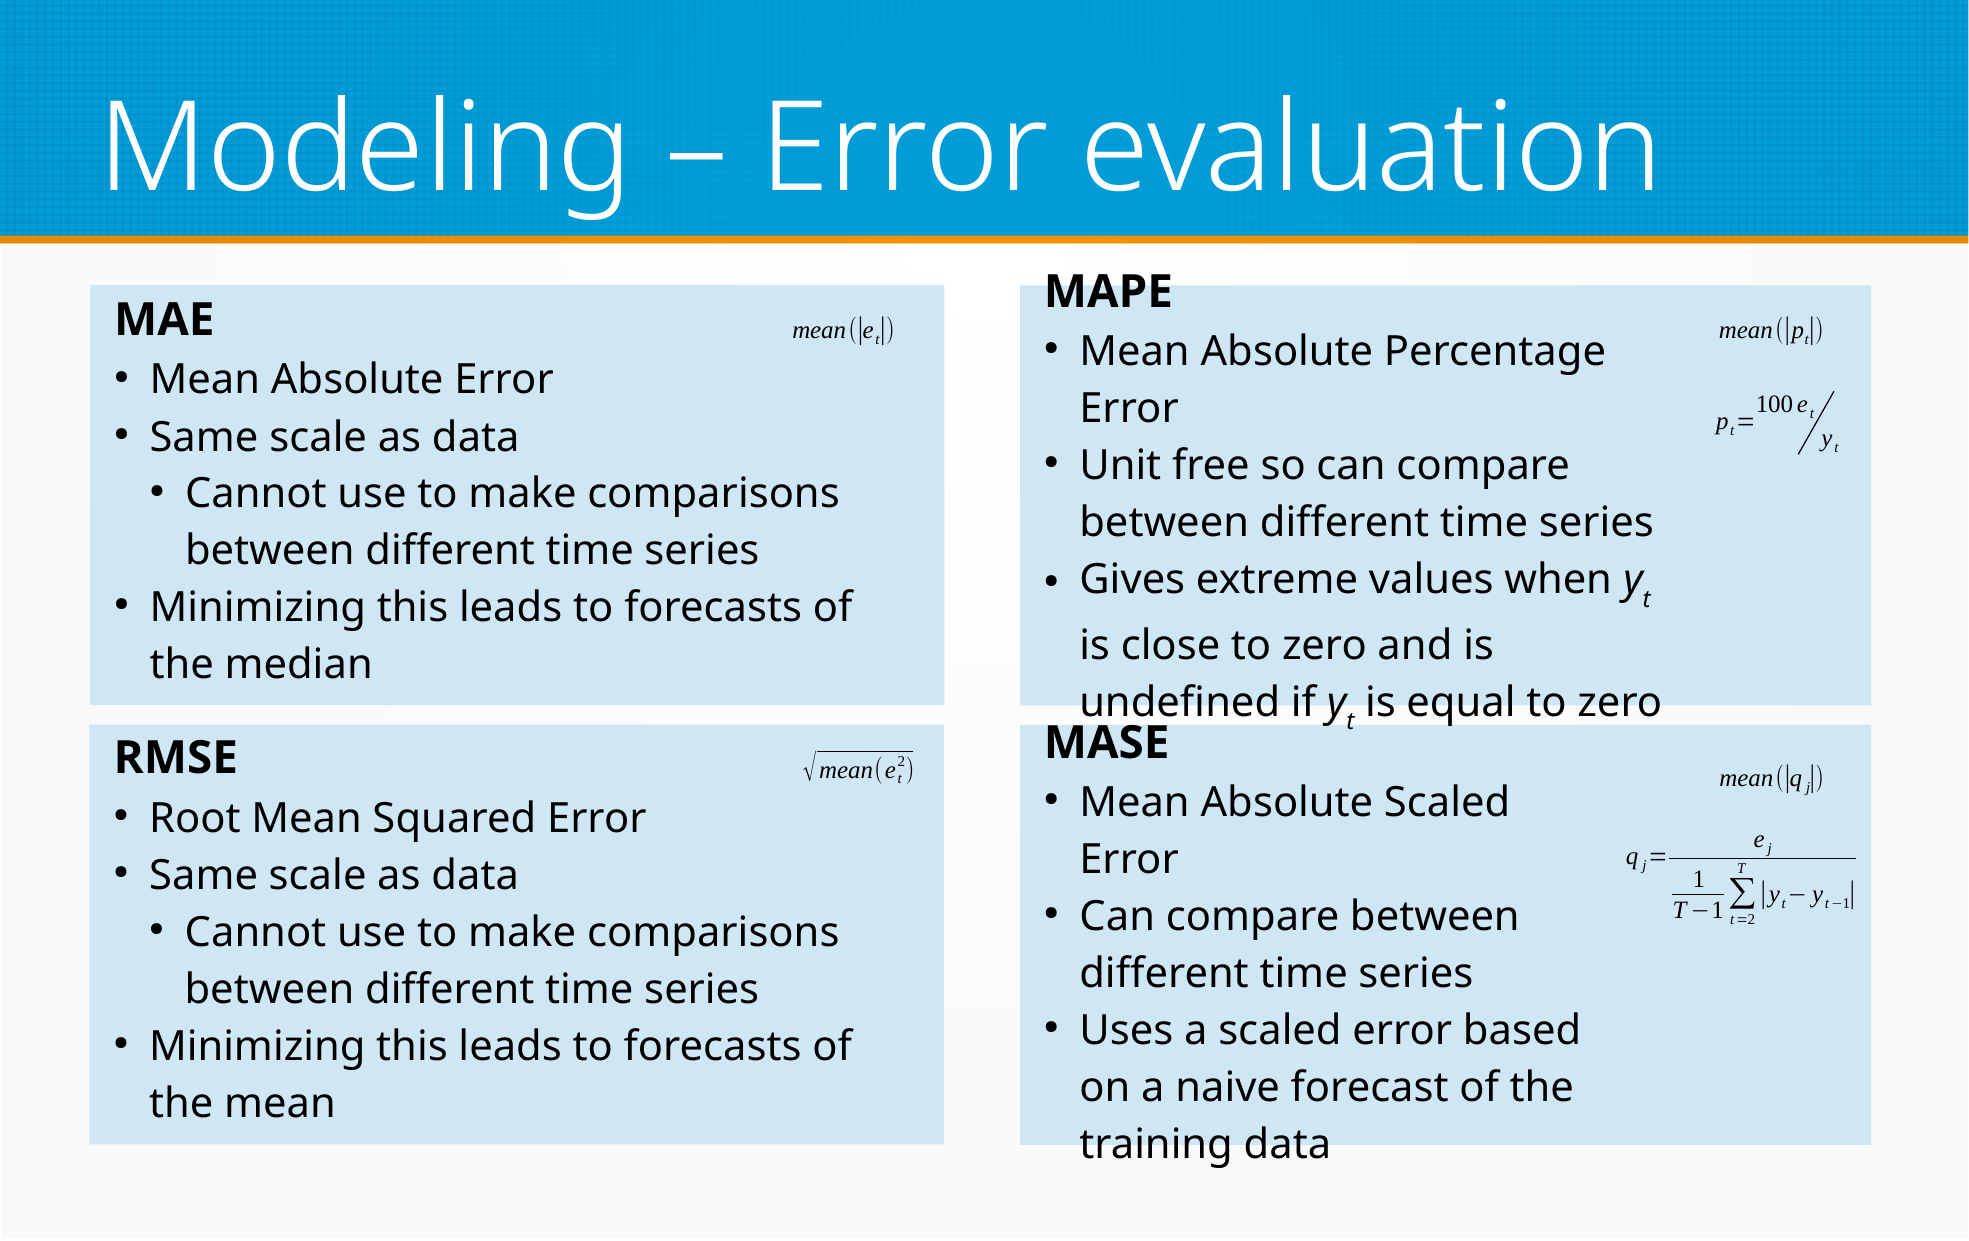

# Modeling – Error evaluation
MAPE
Mean Absolute Percentage Error
Unit free so can compare between different time series
Gives extreme values when yt is close to zero and is undefined if yt is equal to zero
MAE
Mean Absolute Error
Same scale as data
Cannot use to make comparisons between different time series
Minimizing this leads to forecasts of the median
MASE
Mean Absolute Scaled Error
Can compare between different time series
Uses a scaled error based on a naive forecast of the training data
RMSE
Root Mean Squared Error
Same scale as data
Cannot use to make comparisons between different time series
Minimizing this leads to forecasts of the mean